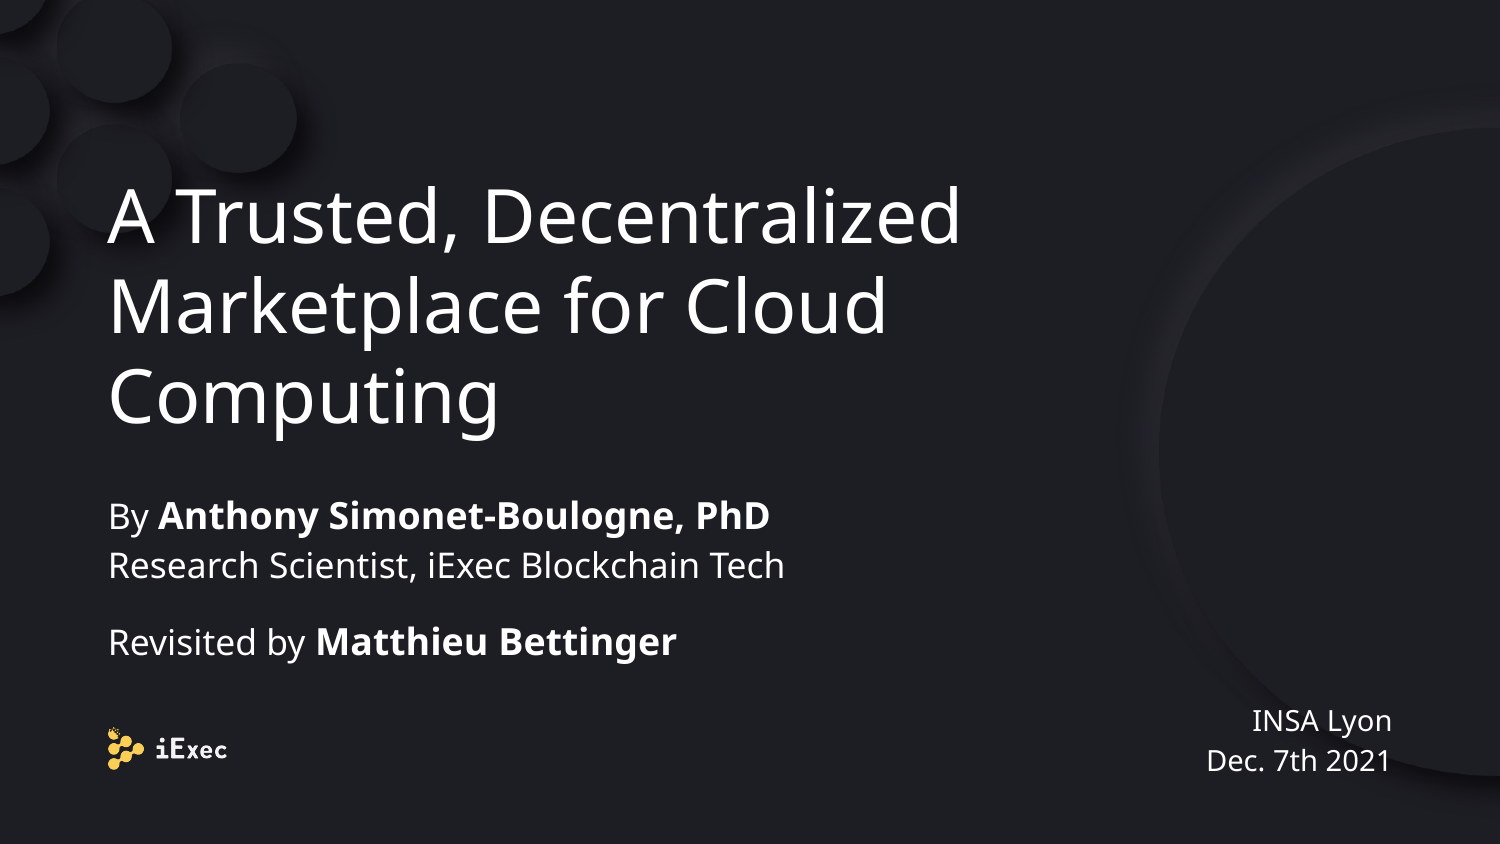

A Trusted, Decentralized Marketplace for Cloud Computing
By Anthony Simonet-Boulogne, PhD
Research Scientist, iExec Blockchain Tech
Revisited by Matthieu Bettinger
INSA Lyon
Dec. 7th 2021